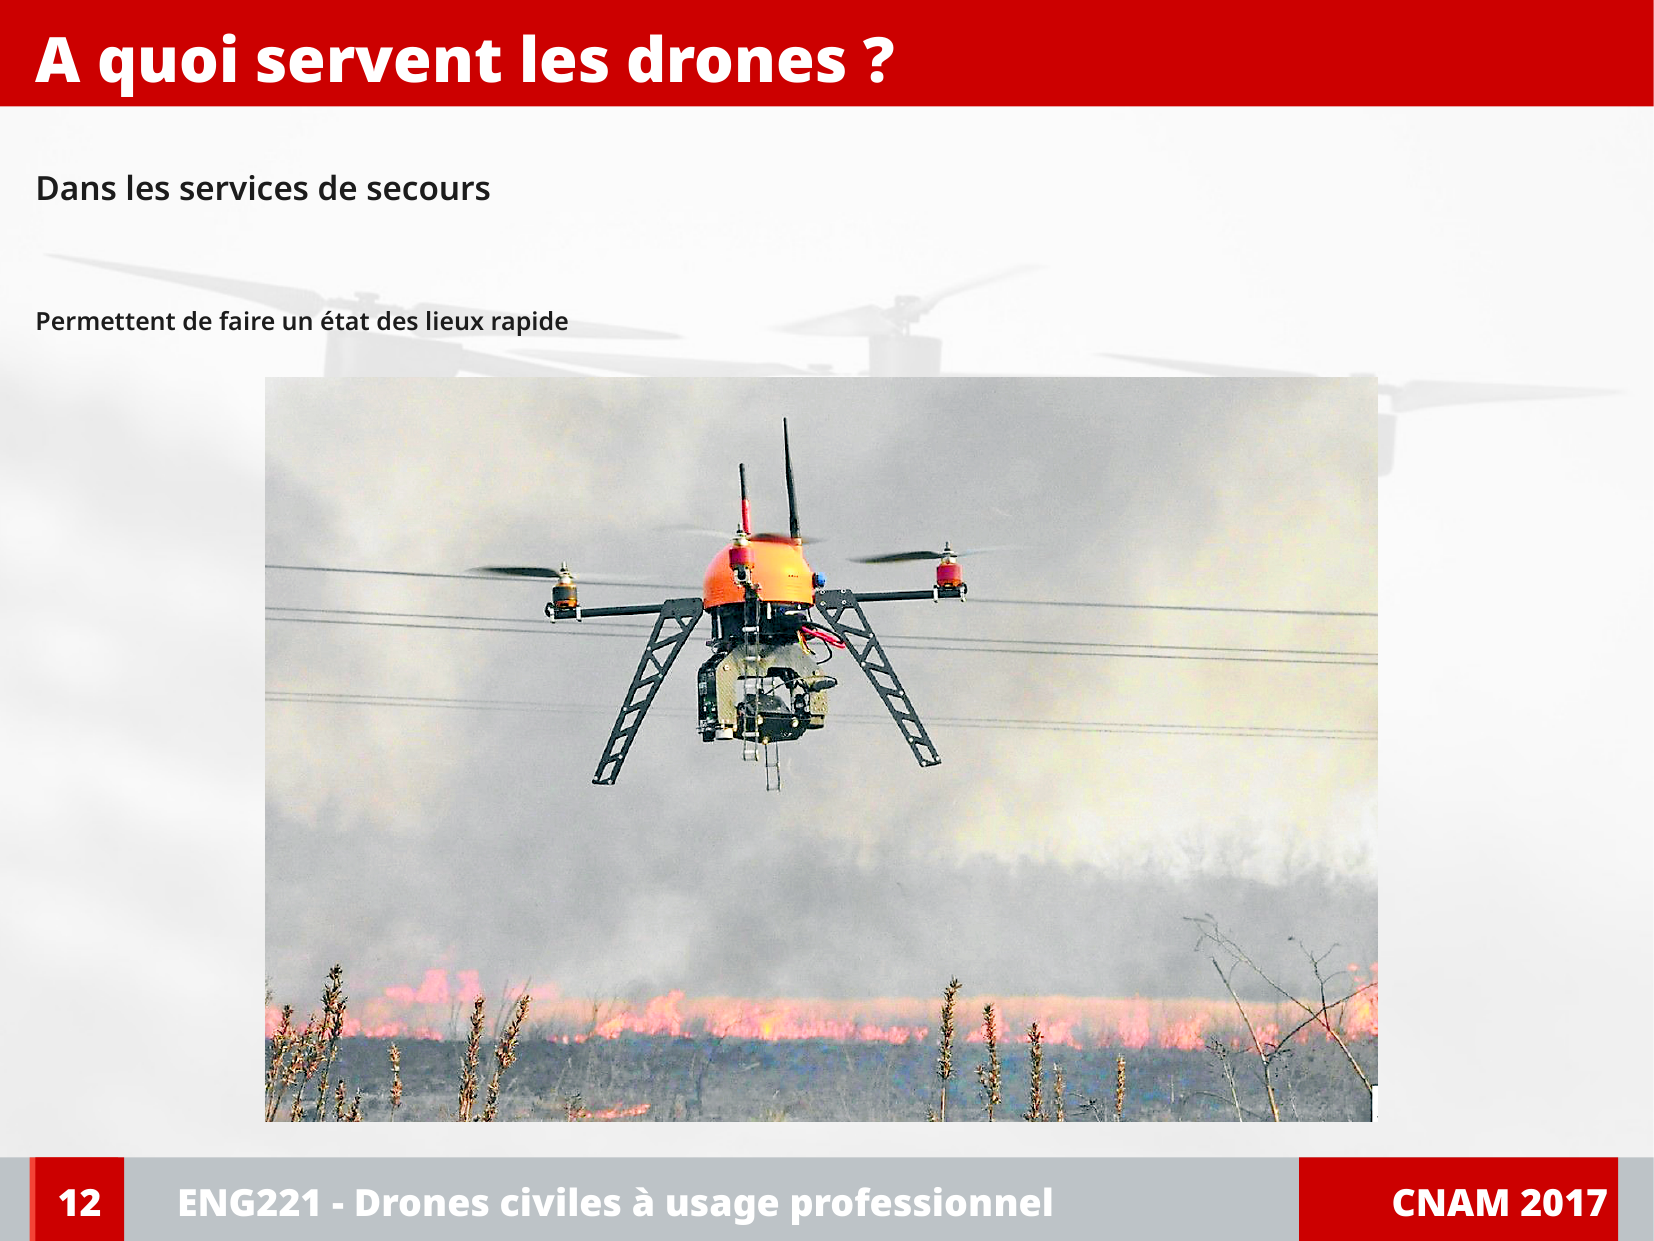

# A quoi servent les drones ?
Dans les services de secours
Permettent de faire un état des lieux rapide
12
ENG221 - Drones civiles à usage professionnel